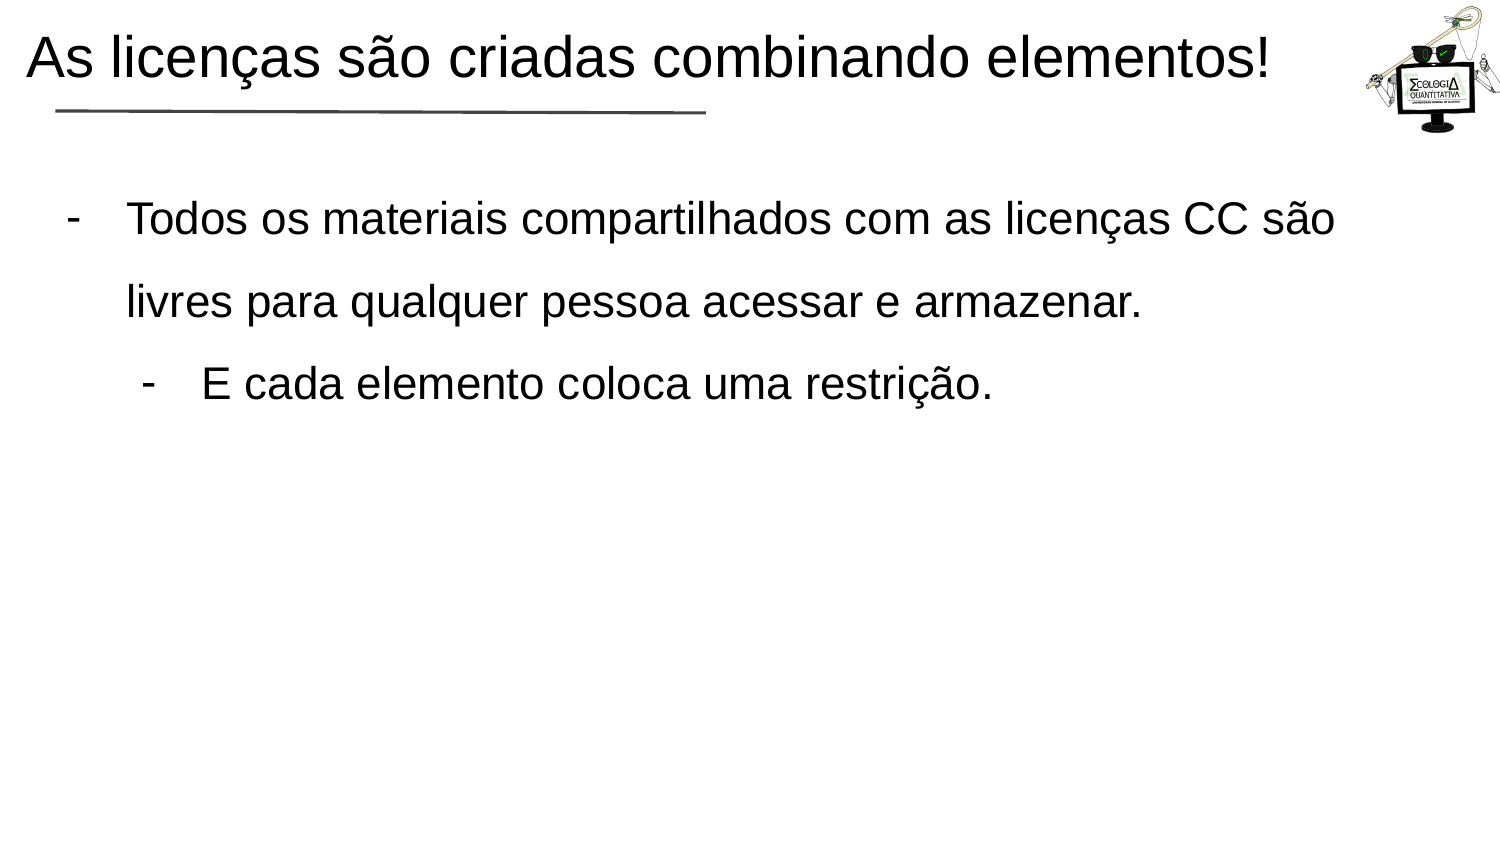

As licenças são criadas combinando elementos!
Todos os materiais compartilhados com as licenças CC são livres para qualquer pessoa acessar e armazenar.
E cada elemento coloca uma restrição.